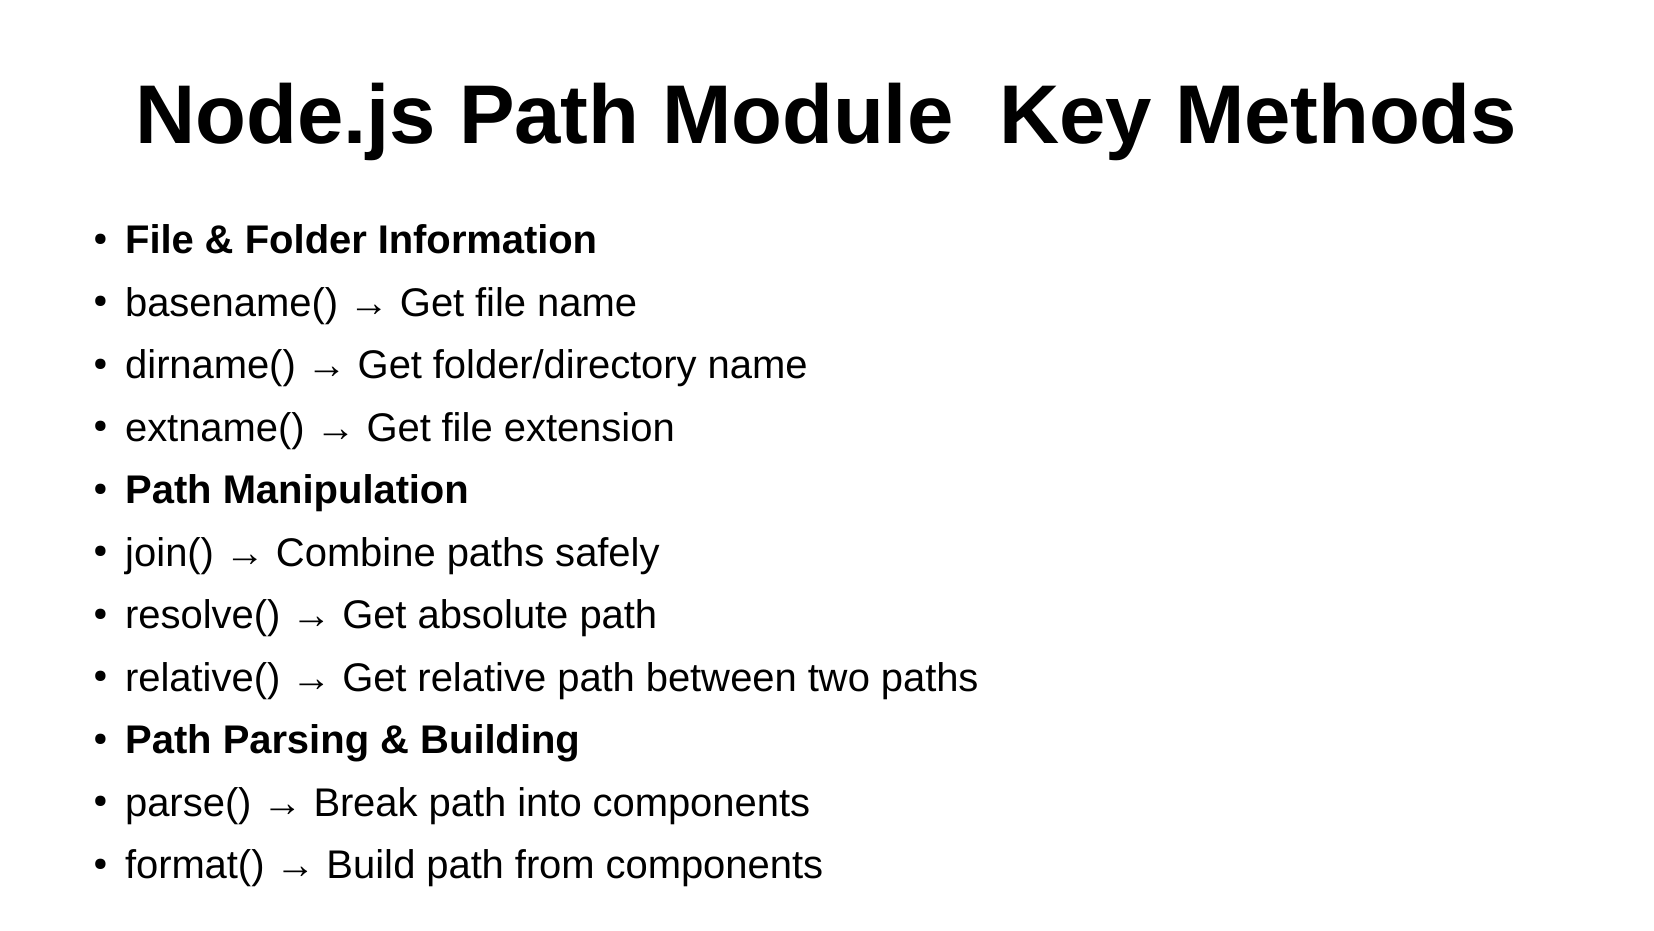

# Node.js Path Module Key Methods
File & Folder Information
basename() → Get file name
dirname() → Get folder/directory name
extname() → Get file extension
Path Manipulation
join() → Combine paths safely
resolve() → Get absolute path
relative() → Get relative path between two paths
Path Parsing & Building
parse() → Break path into components
format() → Build path from components